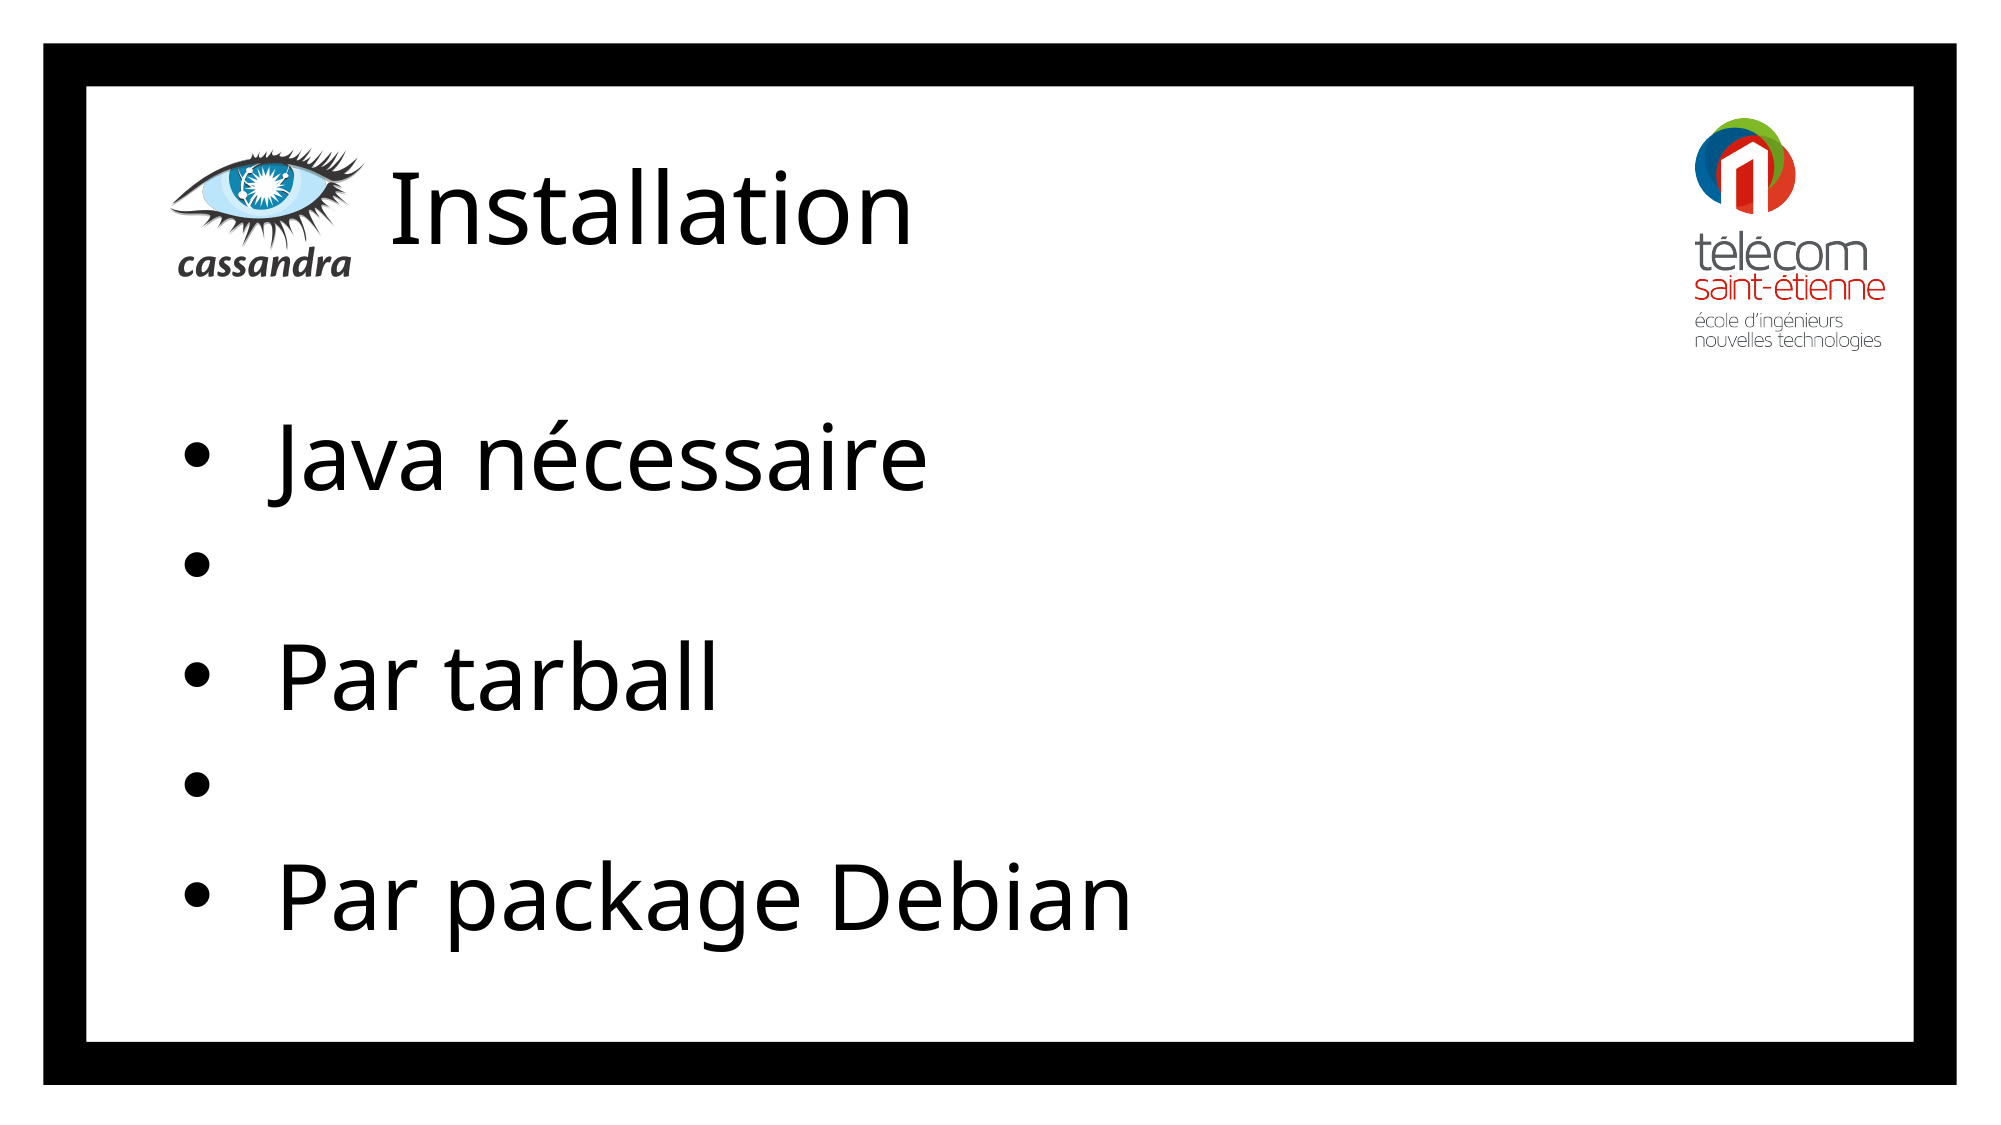

# Installation
Java nécessaire
Par tarball
Par package Debian